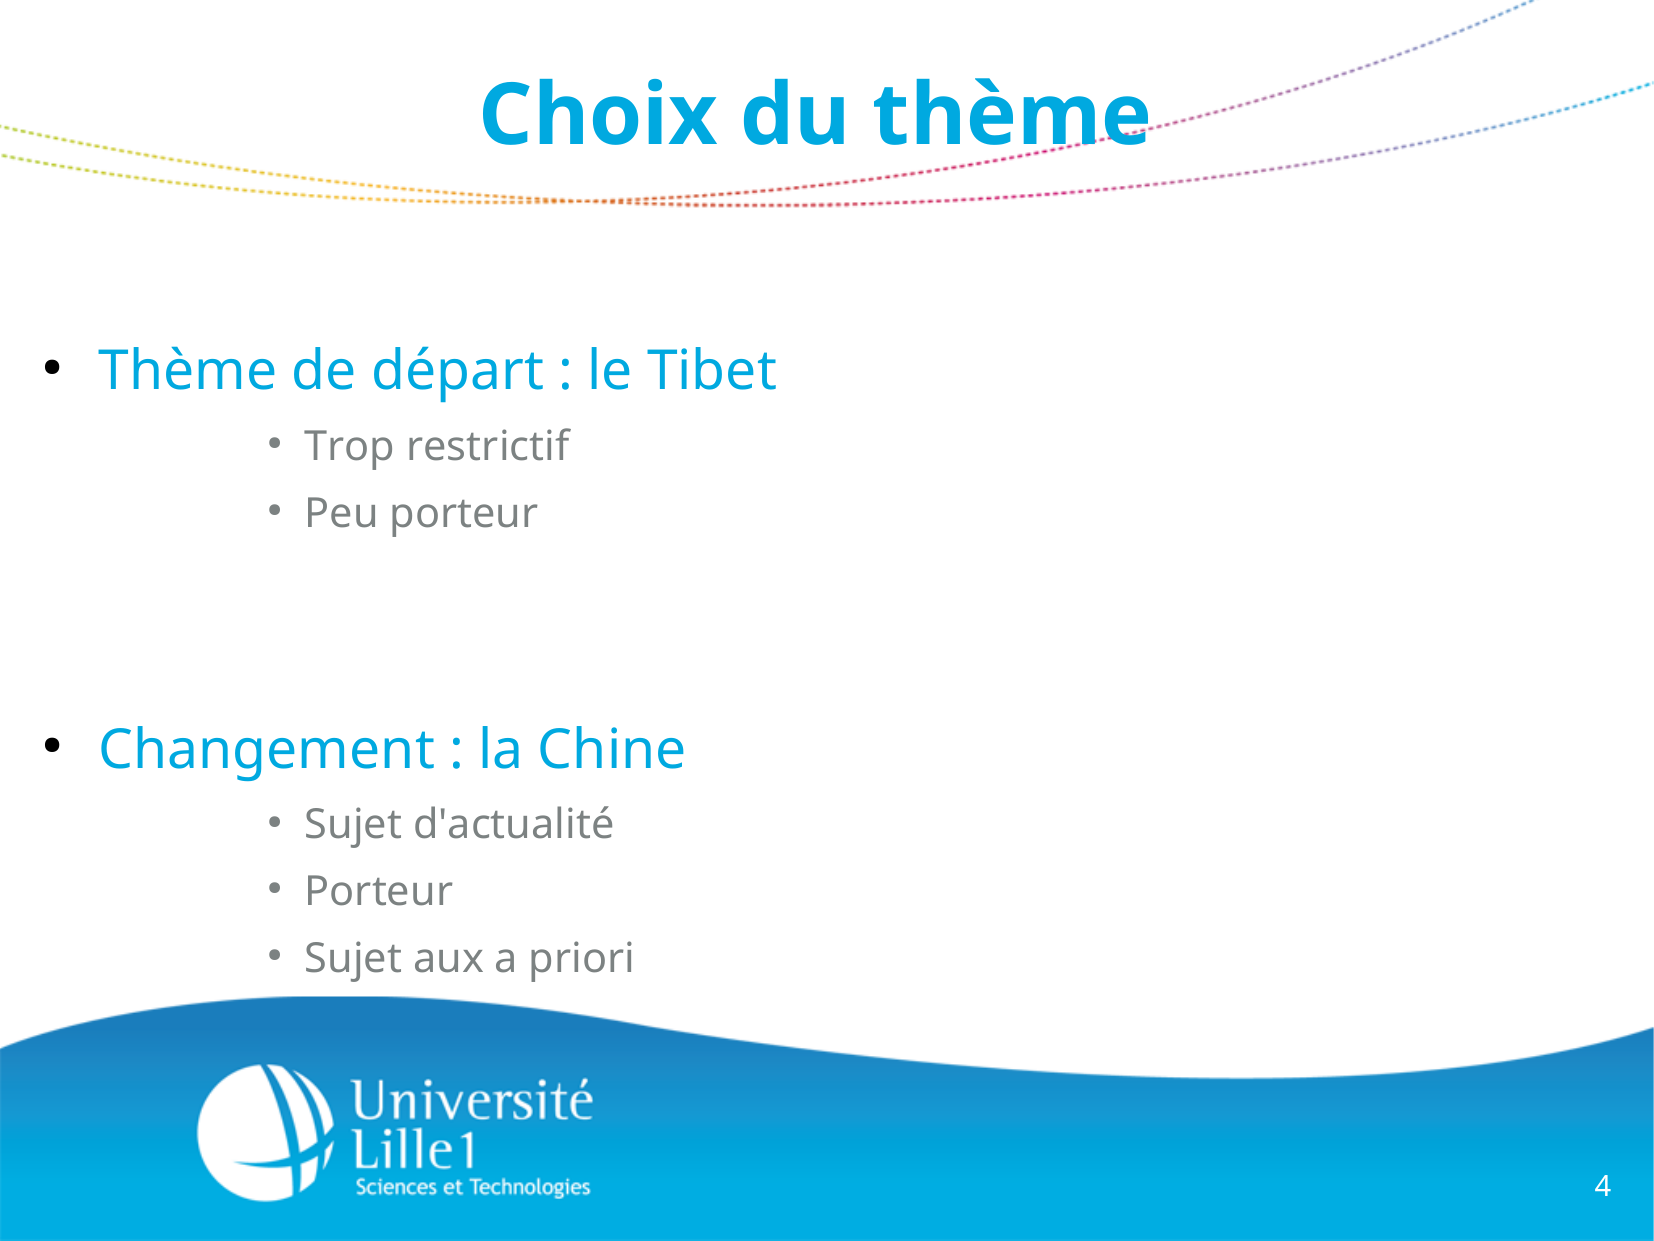

# Choix du thème
Thème de départ : le Tibet
Trop restrictif
Peu porteur
Changement : la Chine
Sujet d'actualité
Porteur
Sujet aux a priori
4